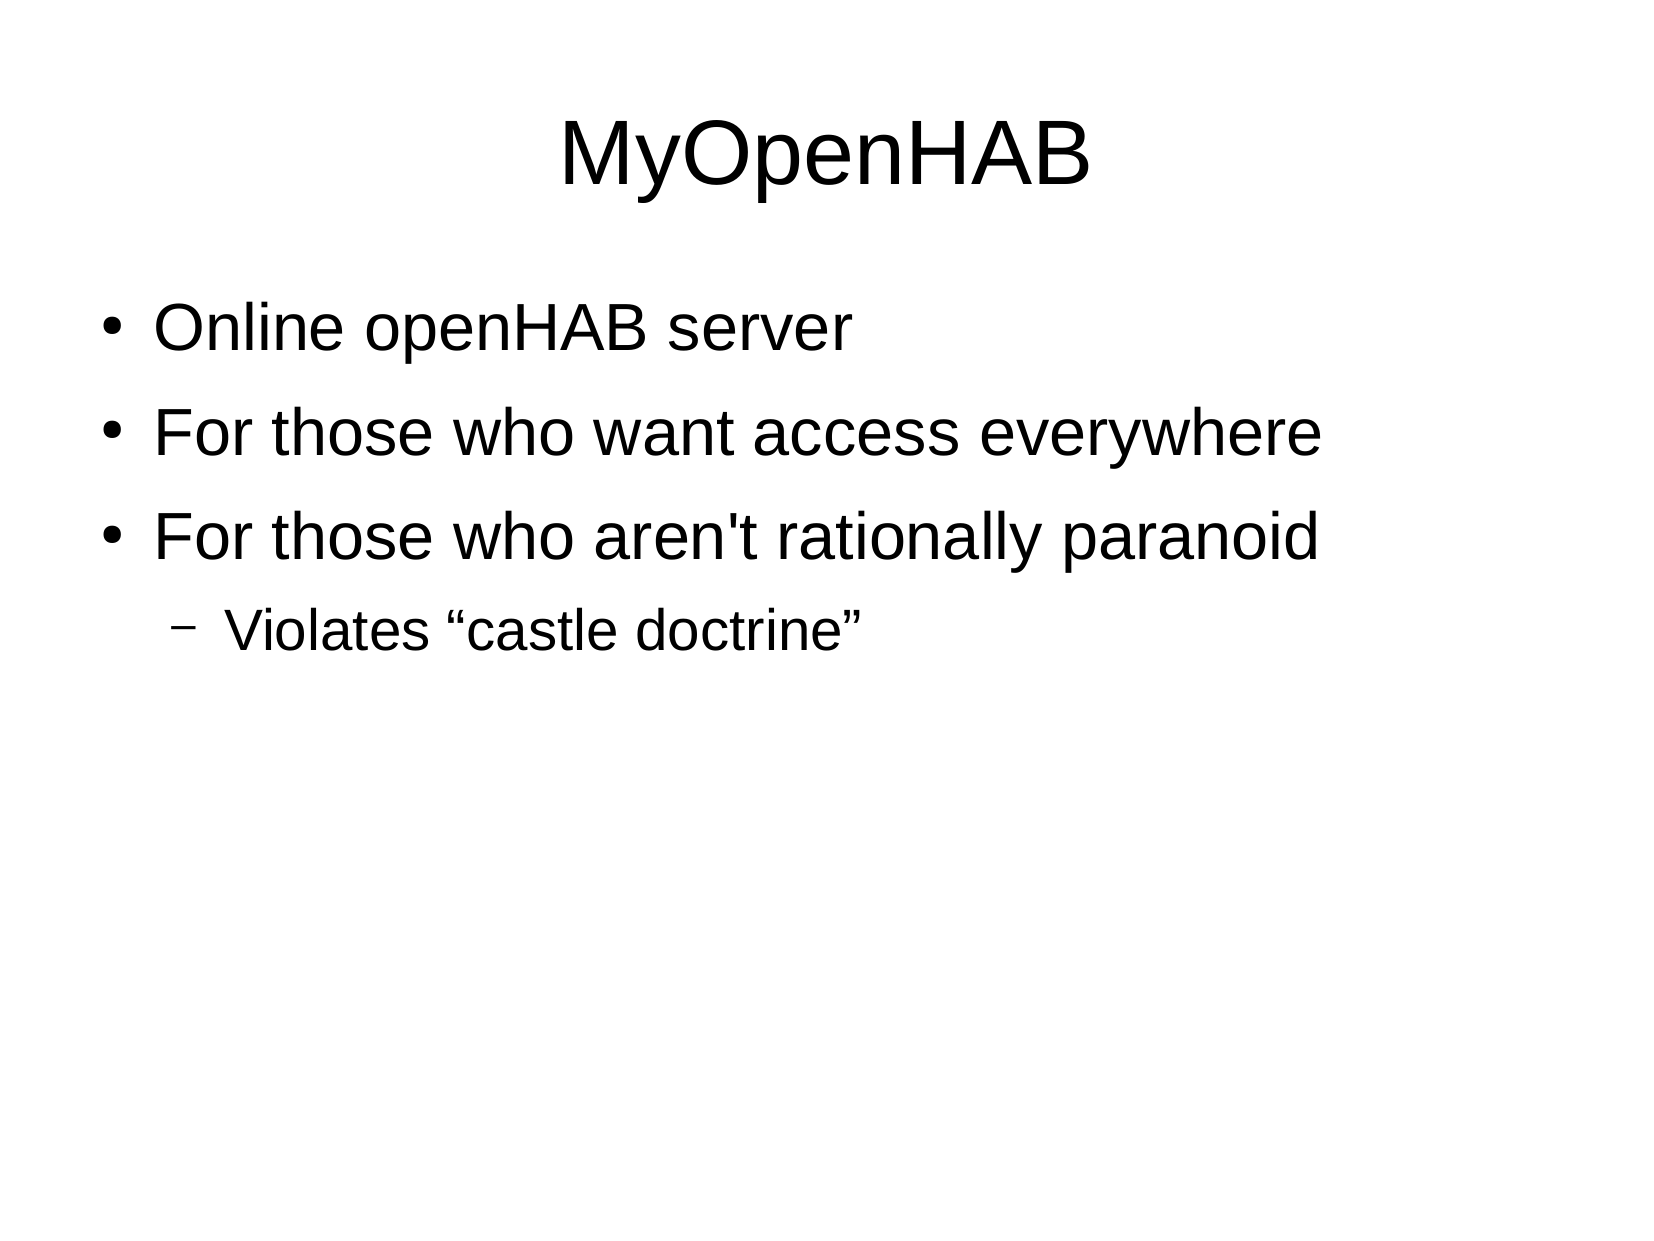

# MyOpenHAB
Online openHAB server
For those who want access everywhere
For those who aren't rationally paranoid
Violates “castle doctrine”